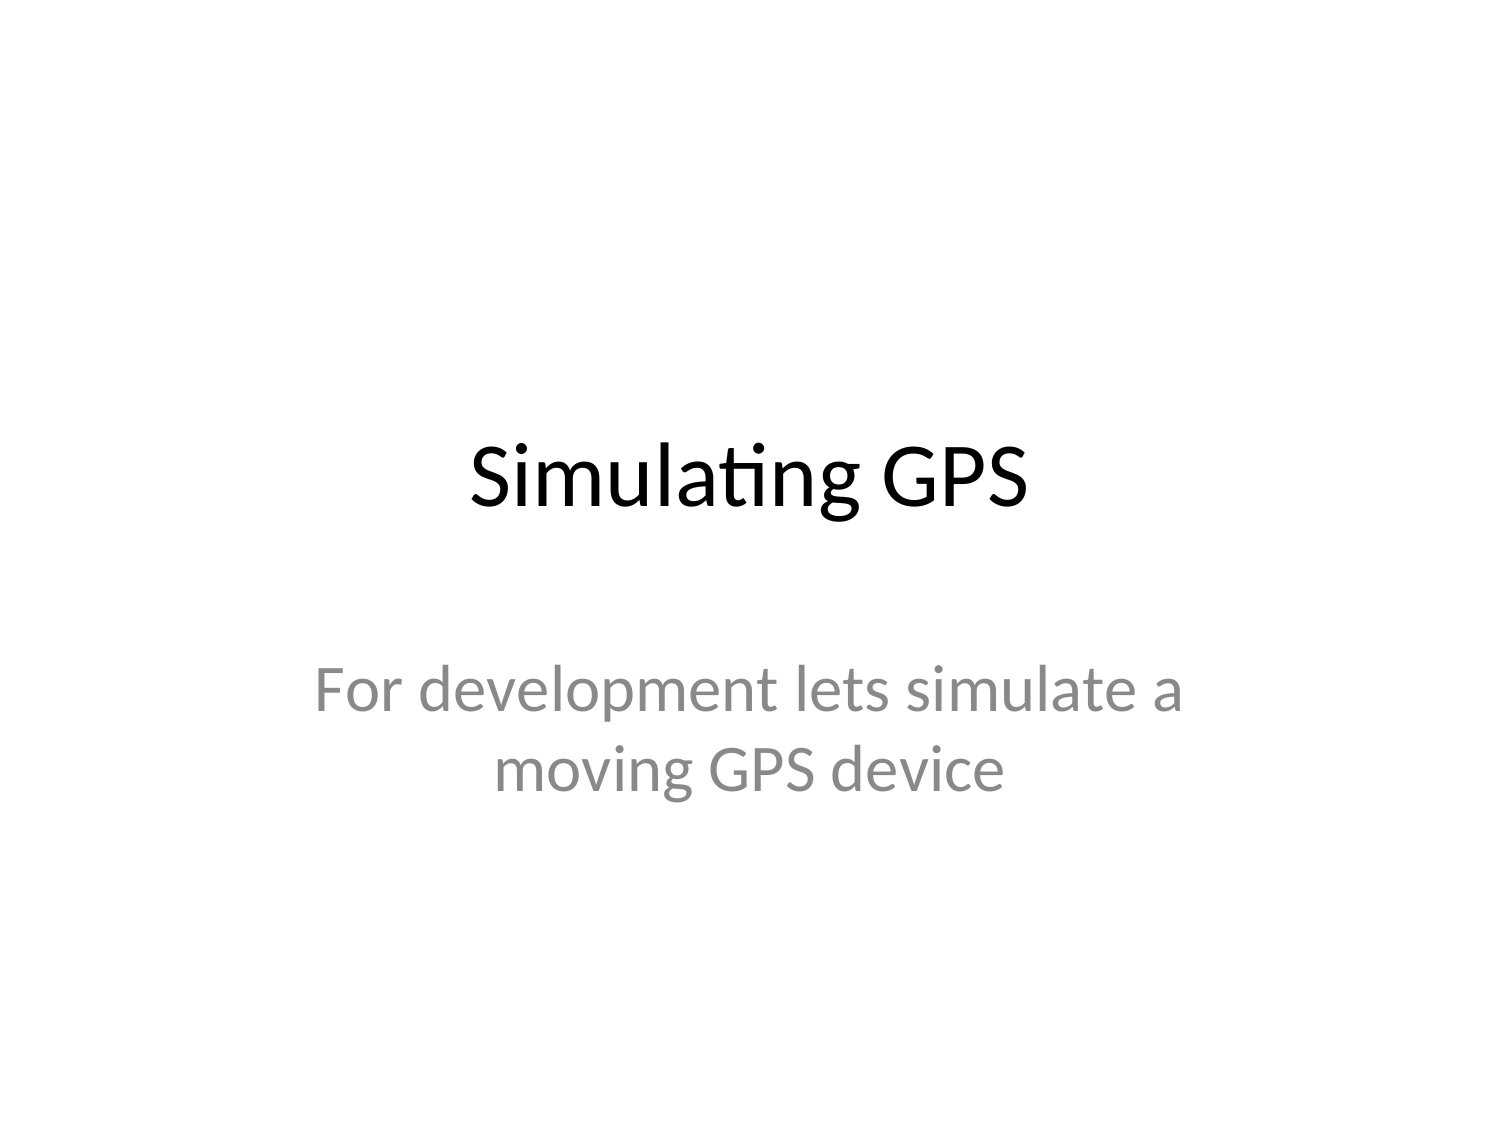

# Simulating GPS
For development lets simulate a moving GPS device